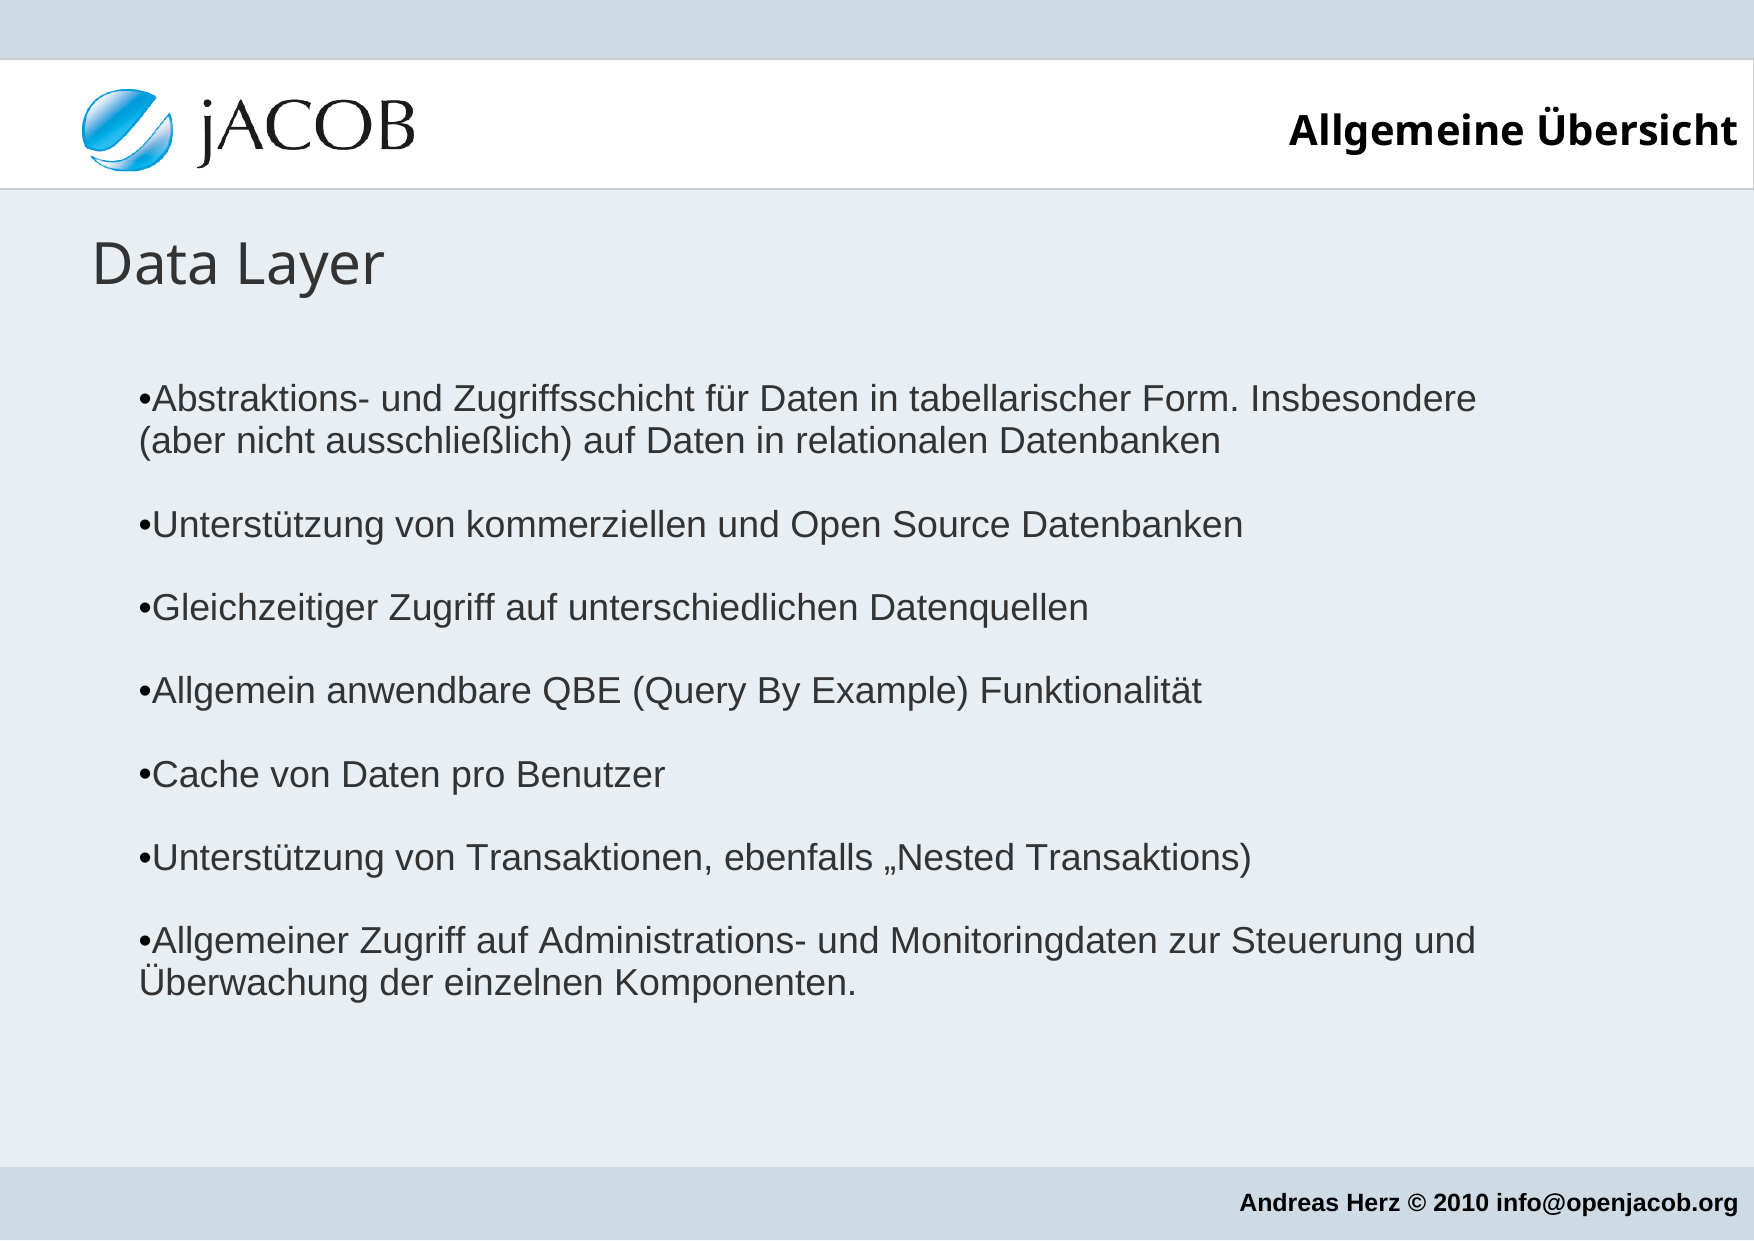

# Allgemeine Übersicht
Data Layer
Abstraktions- und Zugriffsschicht für Daten in tabellarischer Form. Insbesondere (aber nicht ausschließlich) auf Daten in relationalen Datenbanken
Unterstützung von kommerziellen und Open Source Datenbanken
Gleichzeitiger Zugriff auf unterschiedlichen Datenquellen
Allgemein anwendbare QBE (Query By Example) Funktionalität
Cache von Daten pro Benutzer
Unterstützung von Transaktionen, ebenfalls „Nested Transaktions)
Allgemeiner Zugriff auf Administrations- und Monitoringdaten zur Steuerung und Überwachung der einzelnen Komponenten.
Andreas Herz © 2010 info@openjacob.org